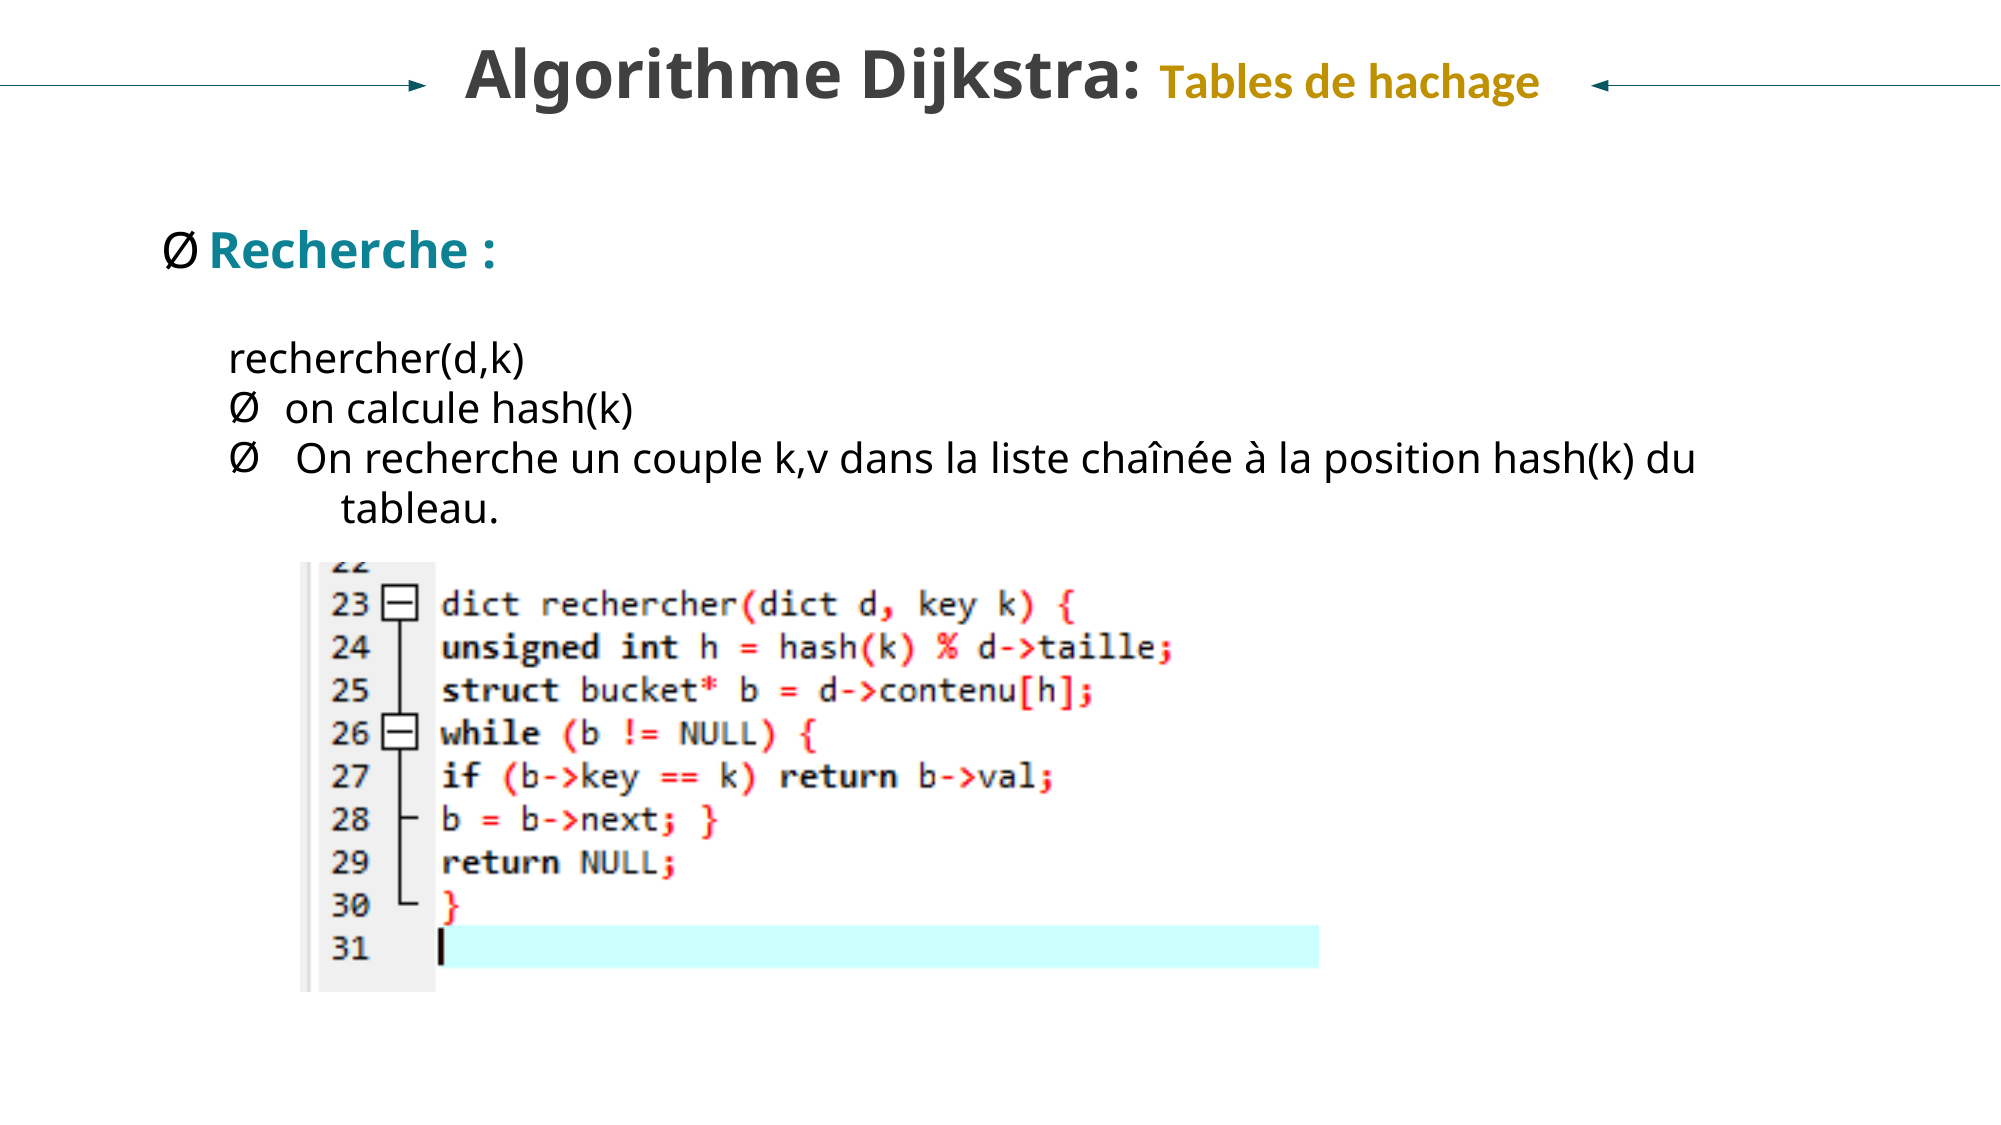

Algorithme Dijkstra: Tables de hachage
# Analyse du projet : diapositive 3
Recherche :
rechercher(d,k)
on calcule hash(k)
 On recherche un couple k,v dans la liste chaînée à la position hash(k) du tableau.